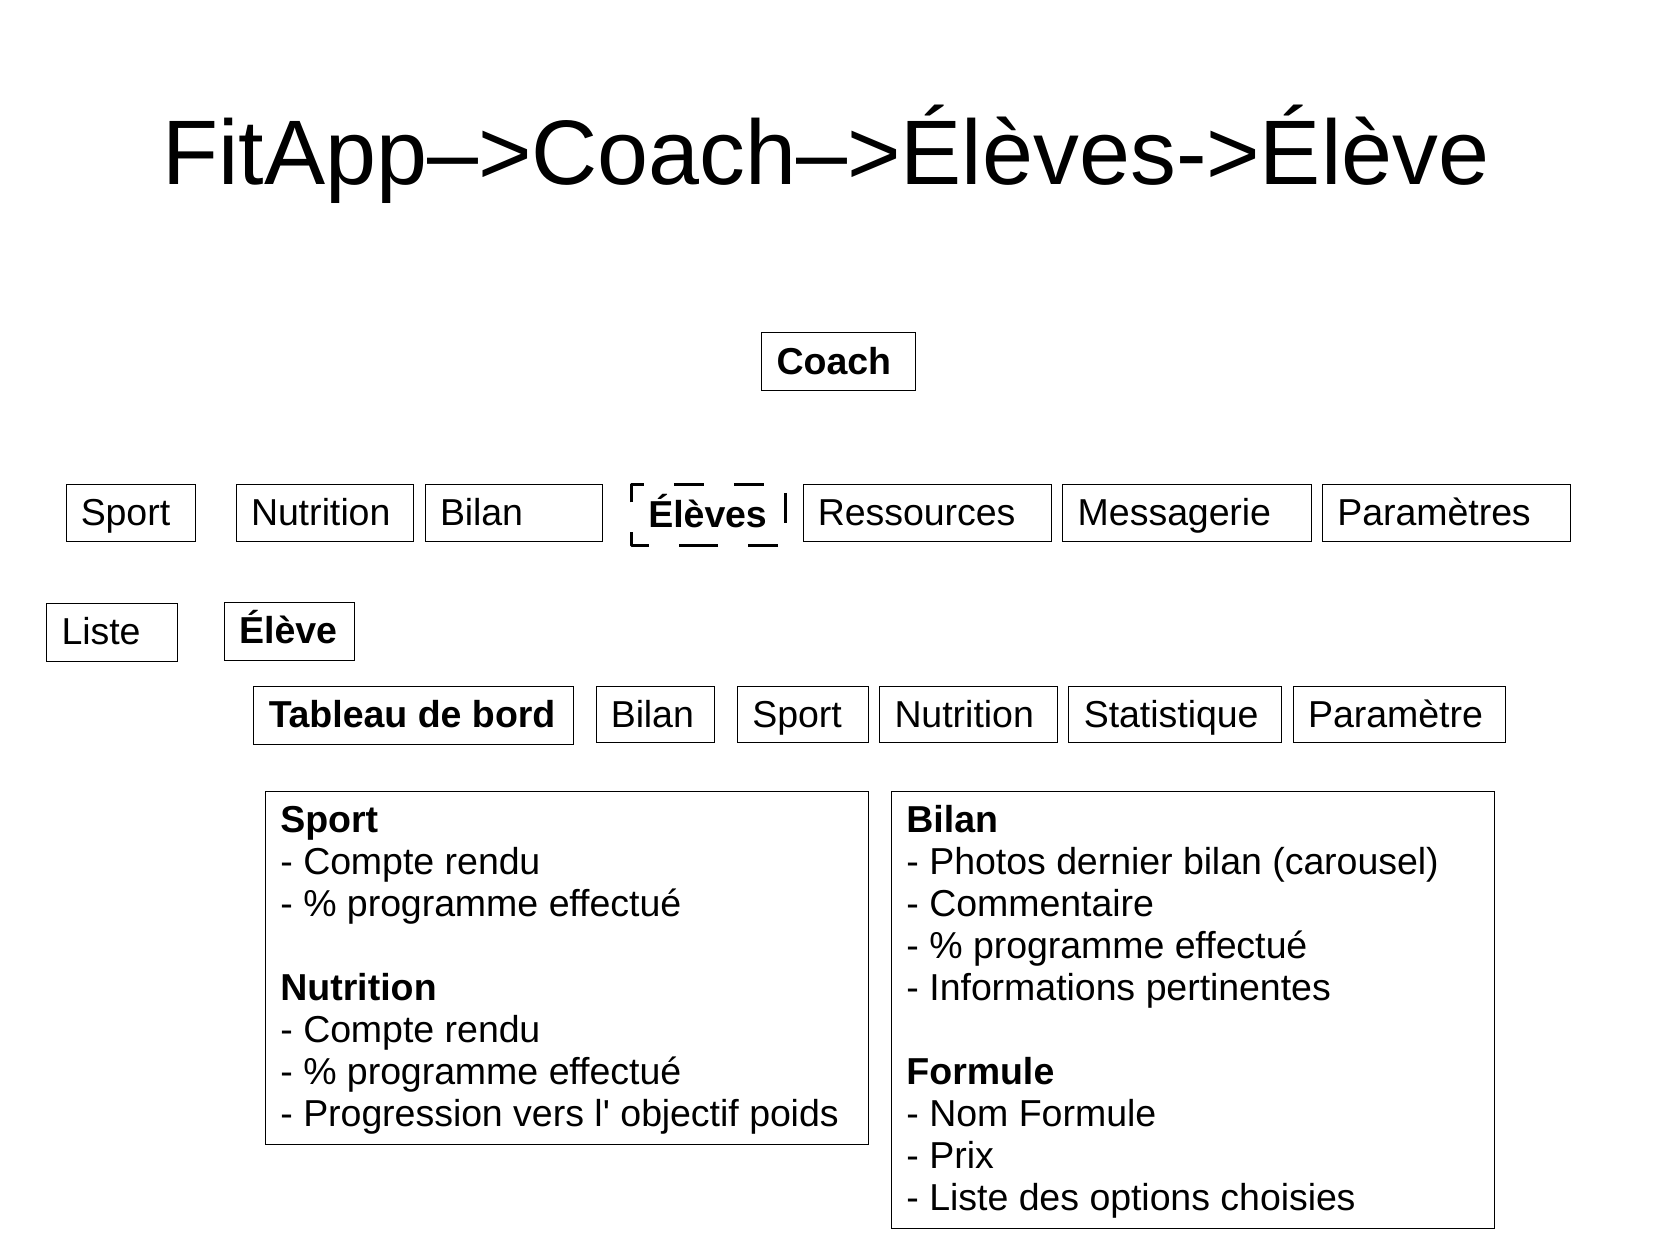

# FitApp–>Coach–>Élèves->Élève
Coach
Sport
Nutrition
Bilan
Ressources
Messagerie
Paramètres
Élèves
Élève
Liste
Tableau de bord
Bilan
Sport
Nutrition
Statistique
Paramètre
Sport
- Compte rendu
- % programme effectué
Nutrition
- Compte rendu
- % programme effectué
- Progression vers l' objectif poids
Bilan
- Photos dernier bilan (carousel)
- Commentaire
- % programme effectué
- Informations pertinentes
Formule
- Nom Formule
- Prix
- Liste des options choisies